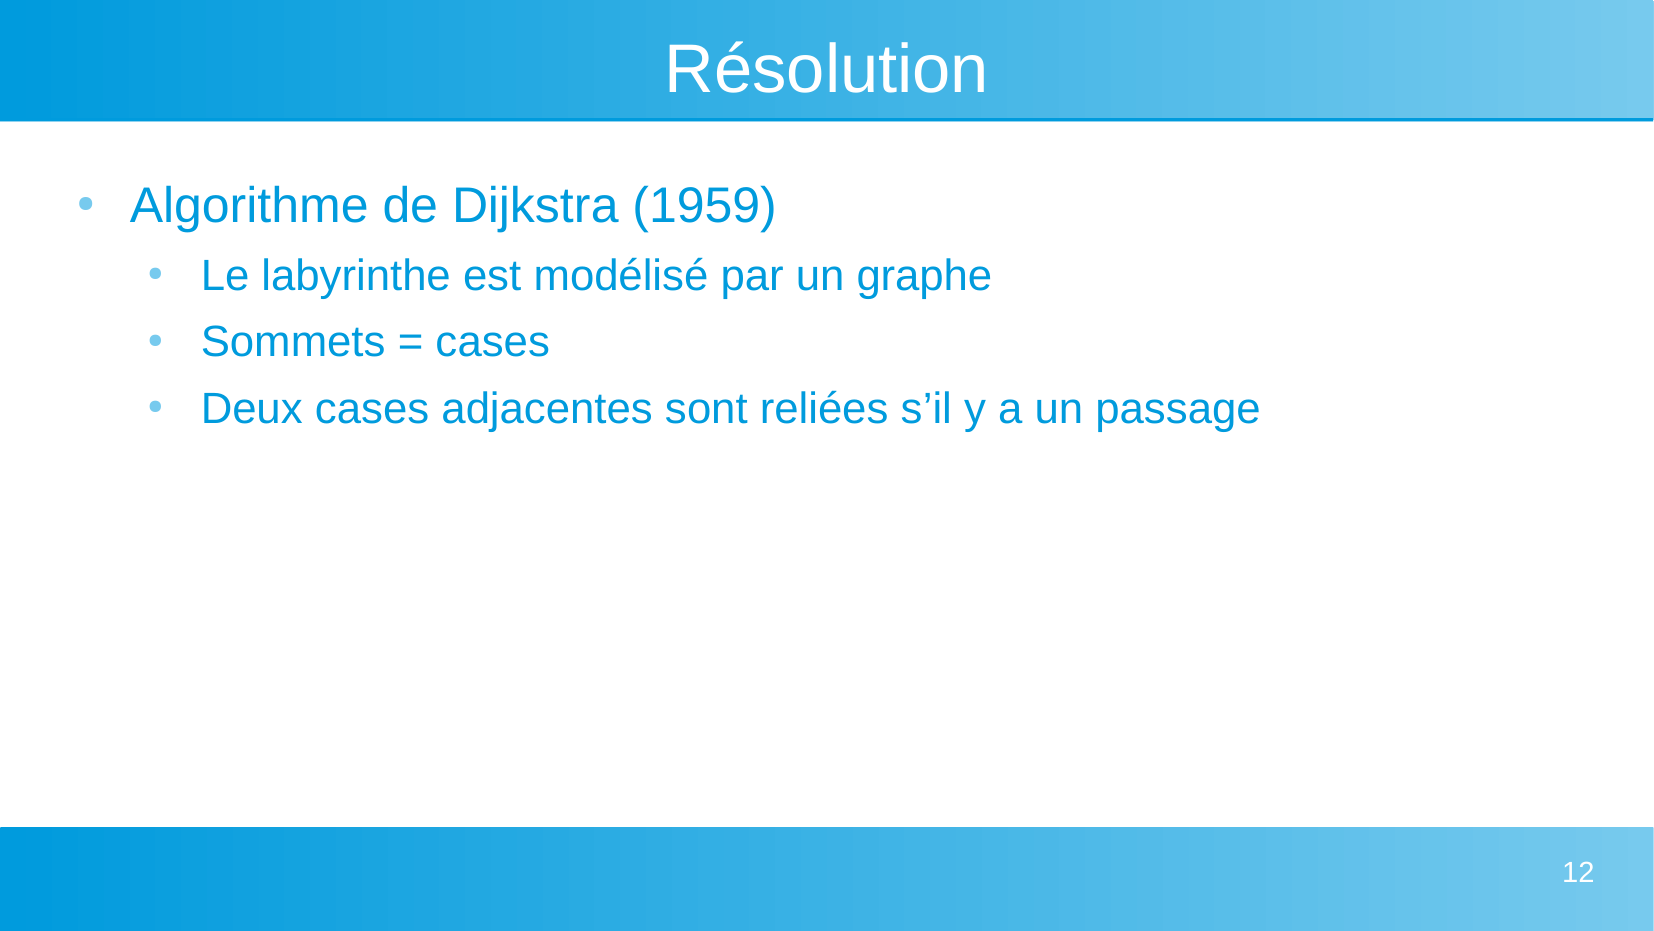

# Résolution
Algorithme de Dijkstra (1959)
Le labyrinthe est modélisé par un graphe
Sommets = cases
Deux cases adjacentes sont reliées s’il y a un passage
12